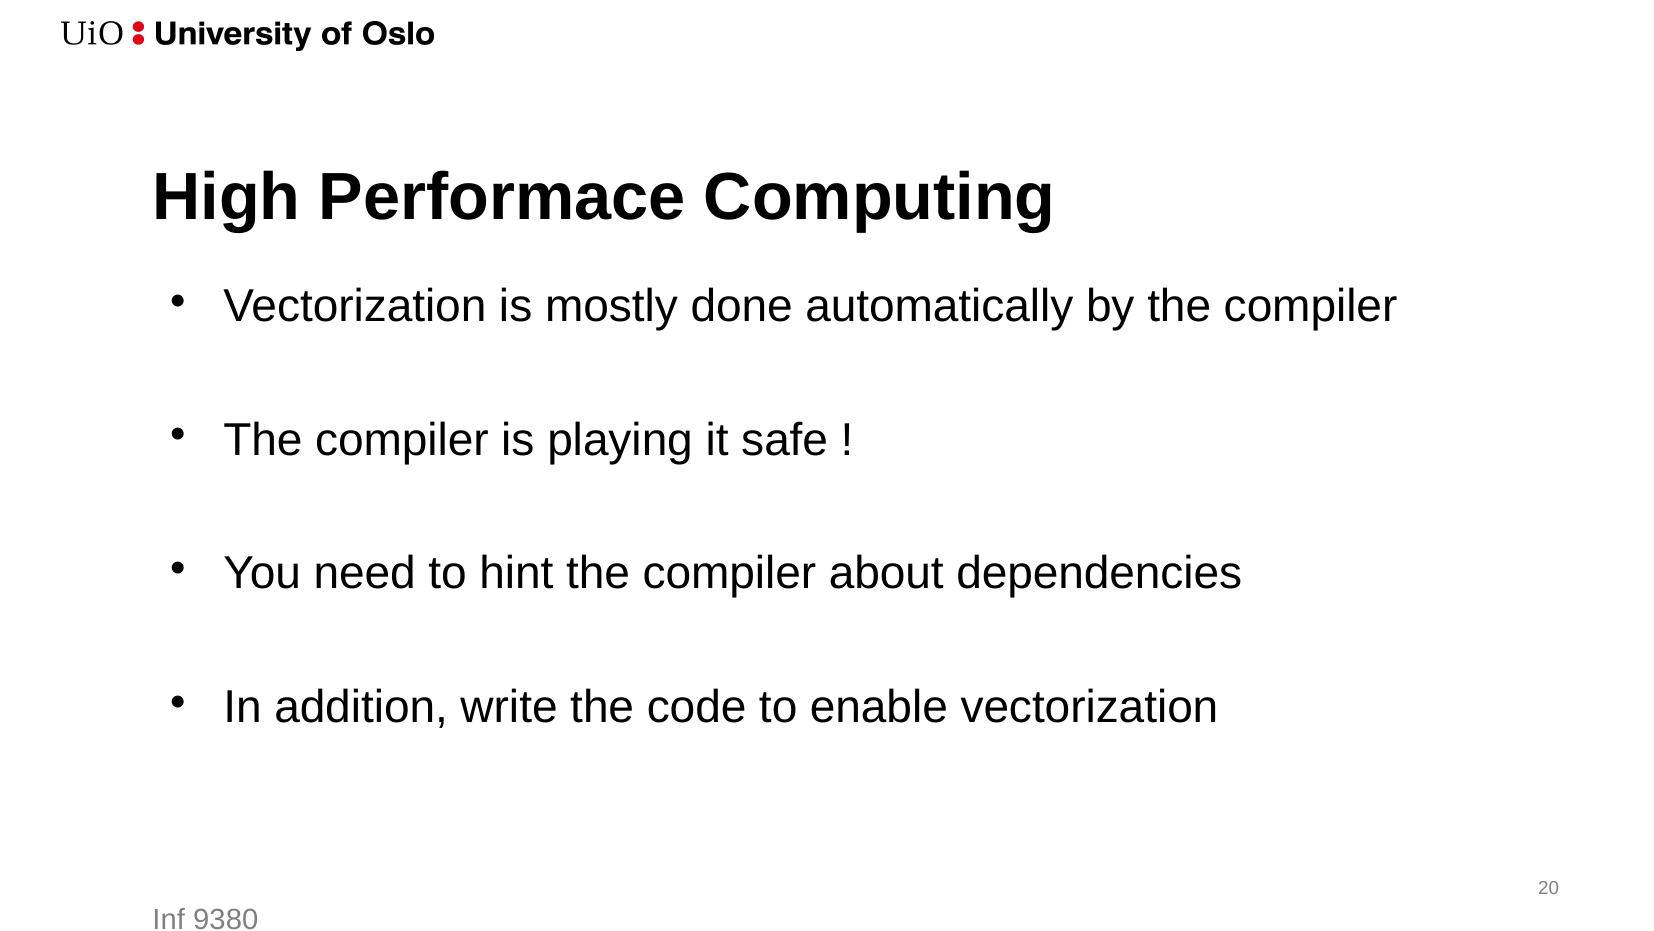

High Performace Computing
Vectorization is mostly done automatically by the compiler
The compiler is playing it safe !
You need to hint the compiler about dependencies
In addition, write the code to enable vectorization
Inf 9380